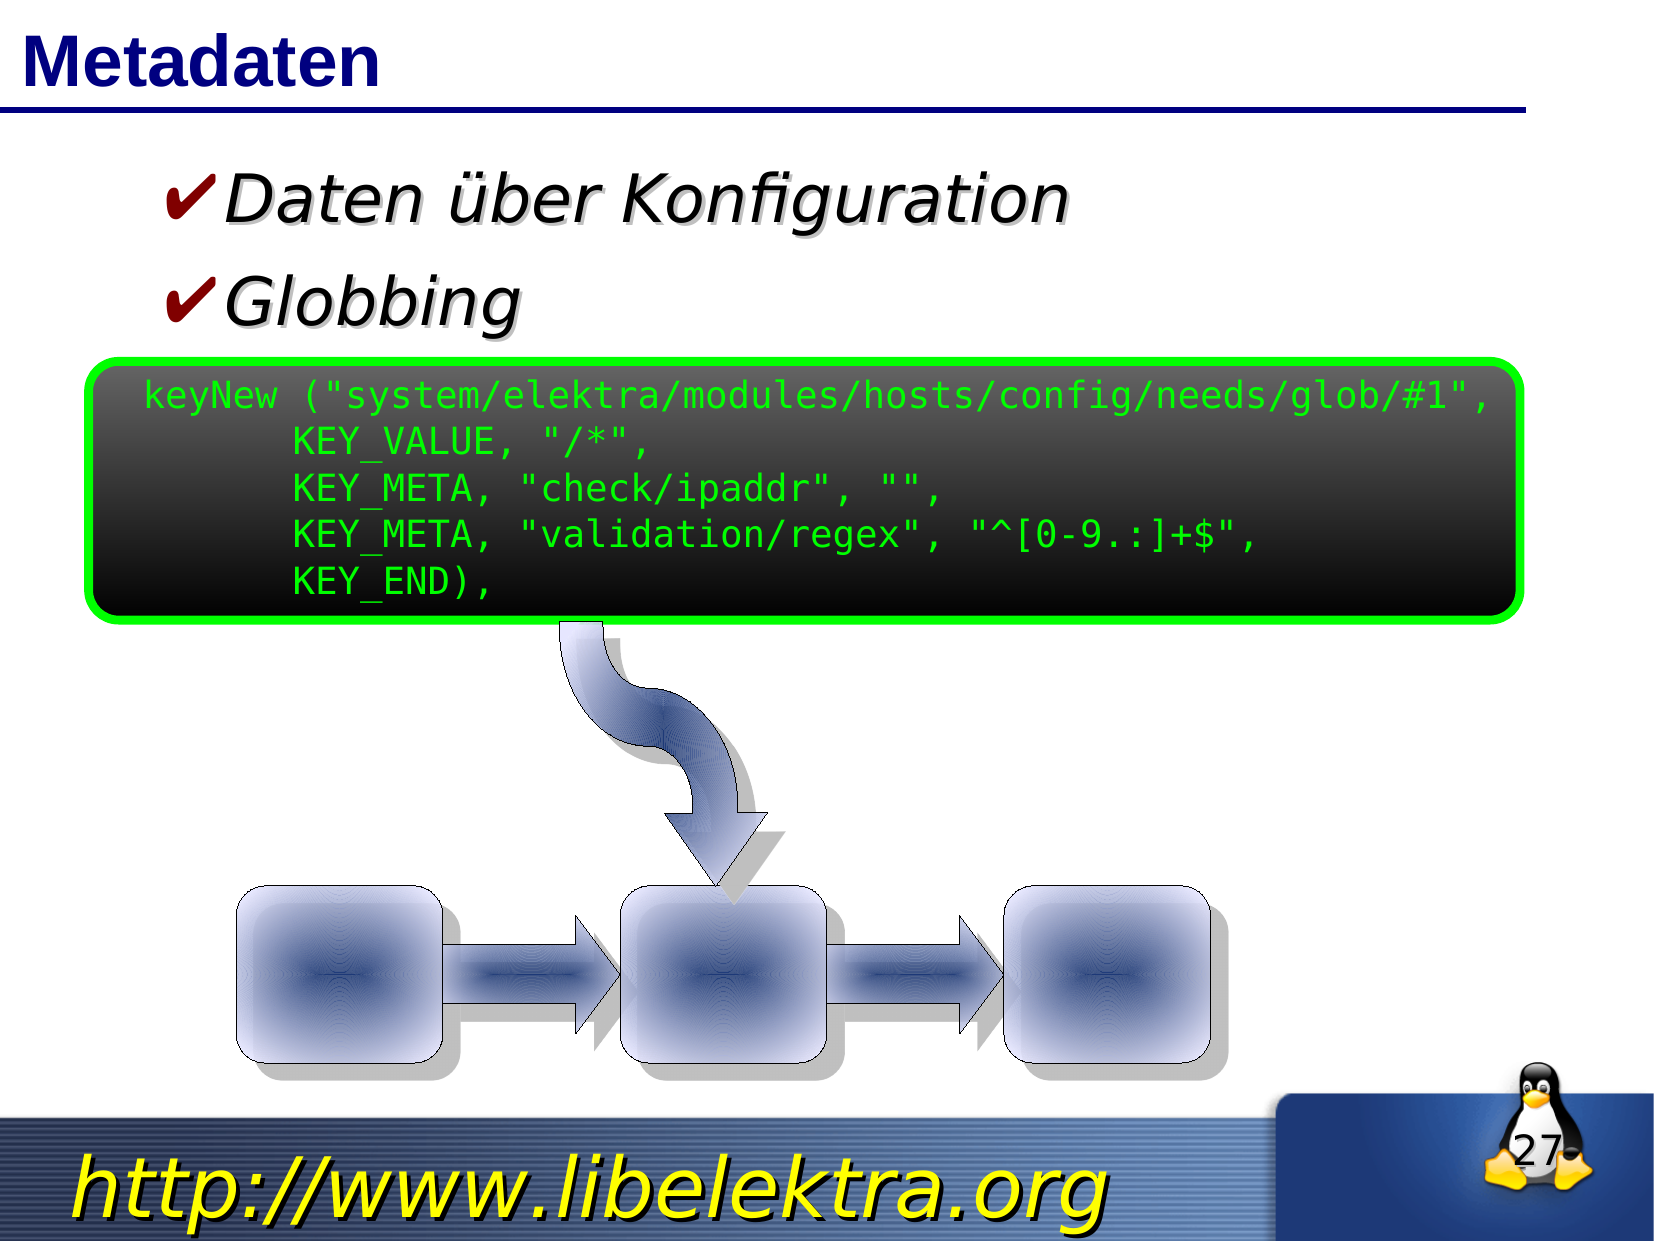

Metadaten
Daten über Konfiguration
Globbing
keyNew ("system/elektra/modules/hosts/config/needs/glob/#1",
	KEY_VALUE, "/*",
	KEY_META, "check/ipaddr", "",
	KEY_META, "validation/regex", "^[0-9.:]+$",
	KEY_END),